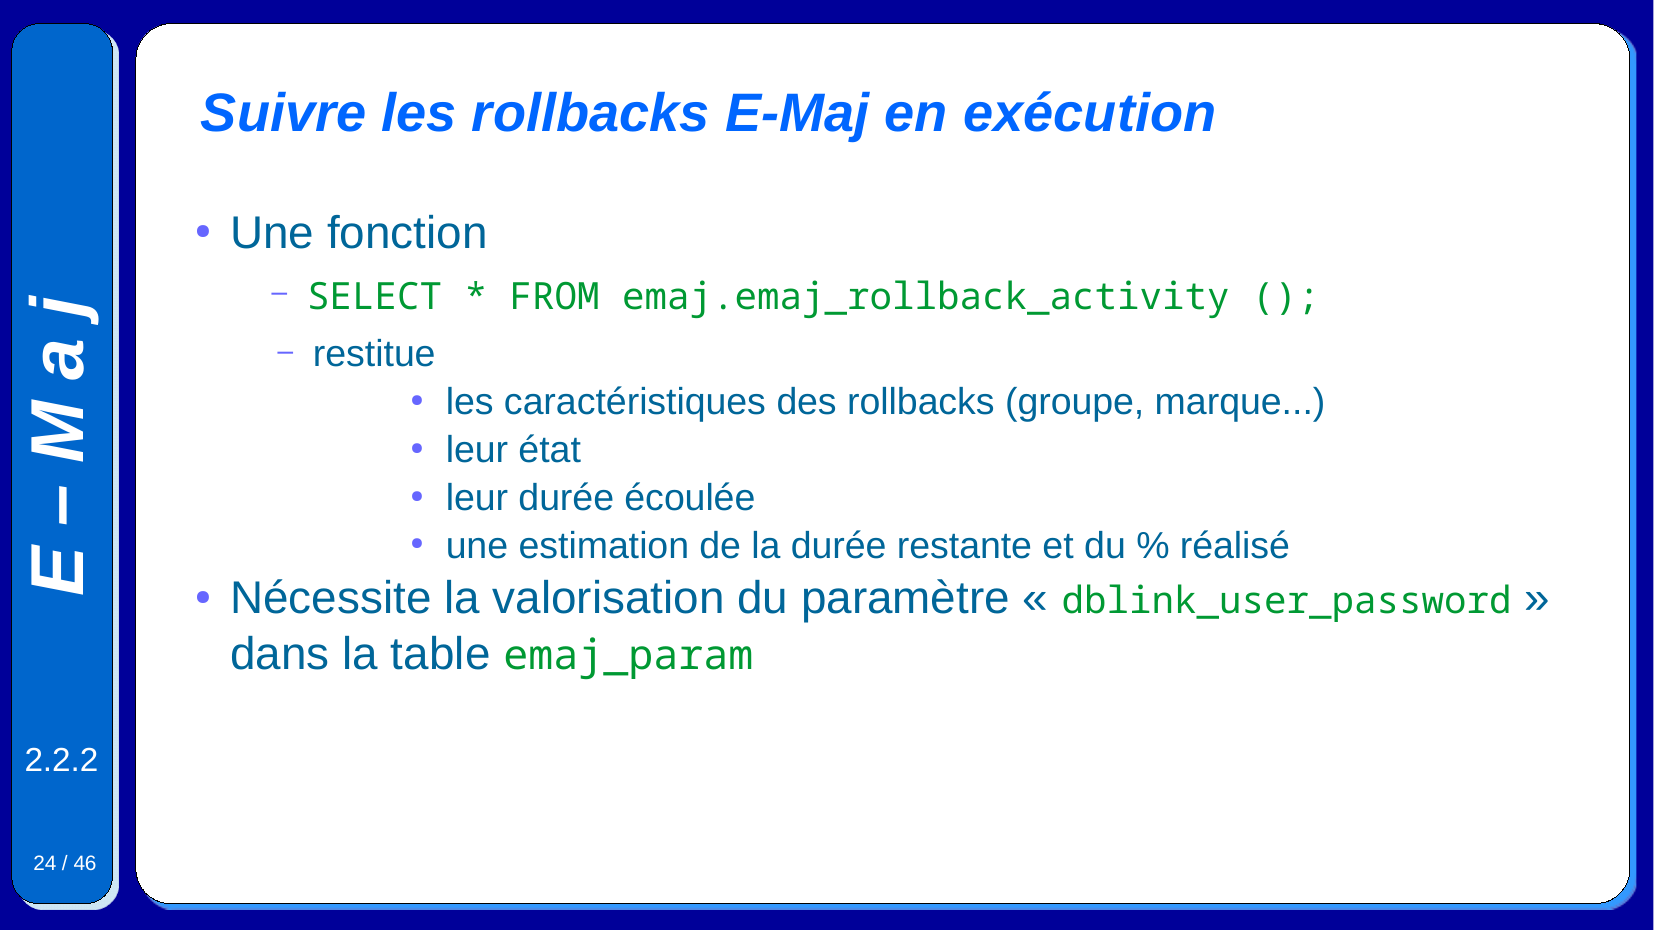

# Suivre les rollbacks E-Maj en exécution
Une fonction
SELECT * FROM emaj.emaj_rollback_activity ();
restitue
les caractéristiques des rollbacks (groupe, marque...)
leur état
leur durée écoulée
une estimation de la durée restante et du % réalisé
Nécessite la valorisation du paramètre « dblink_user_password » dans la table emaj_param